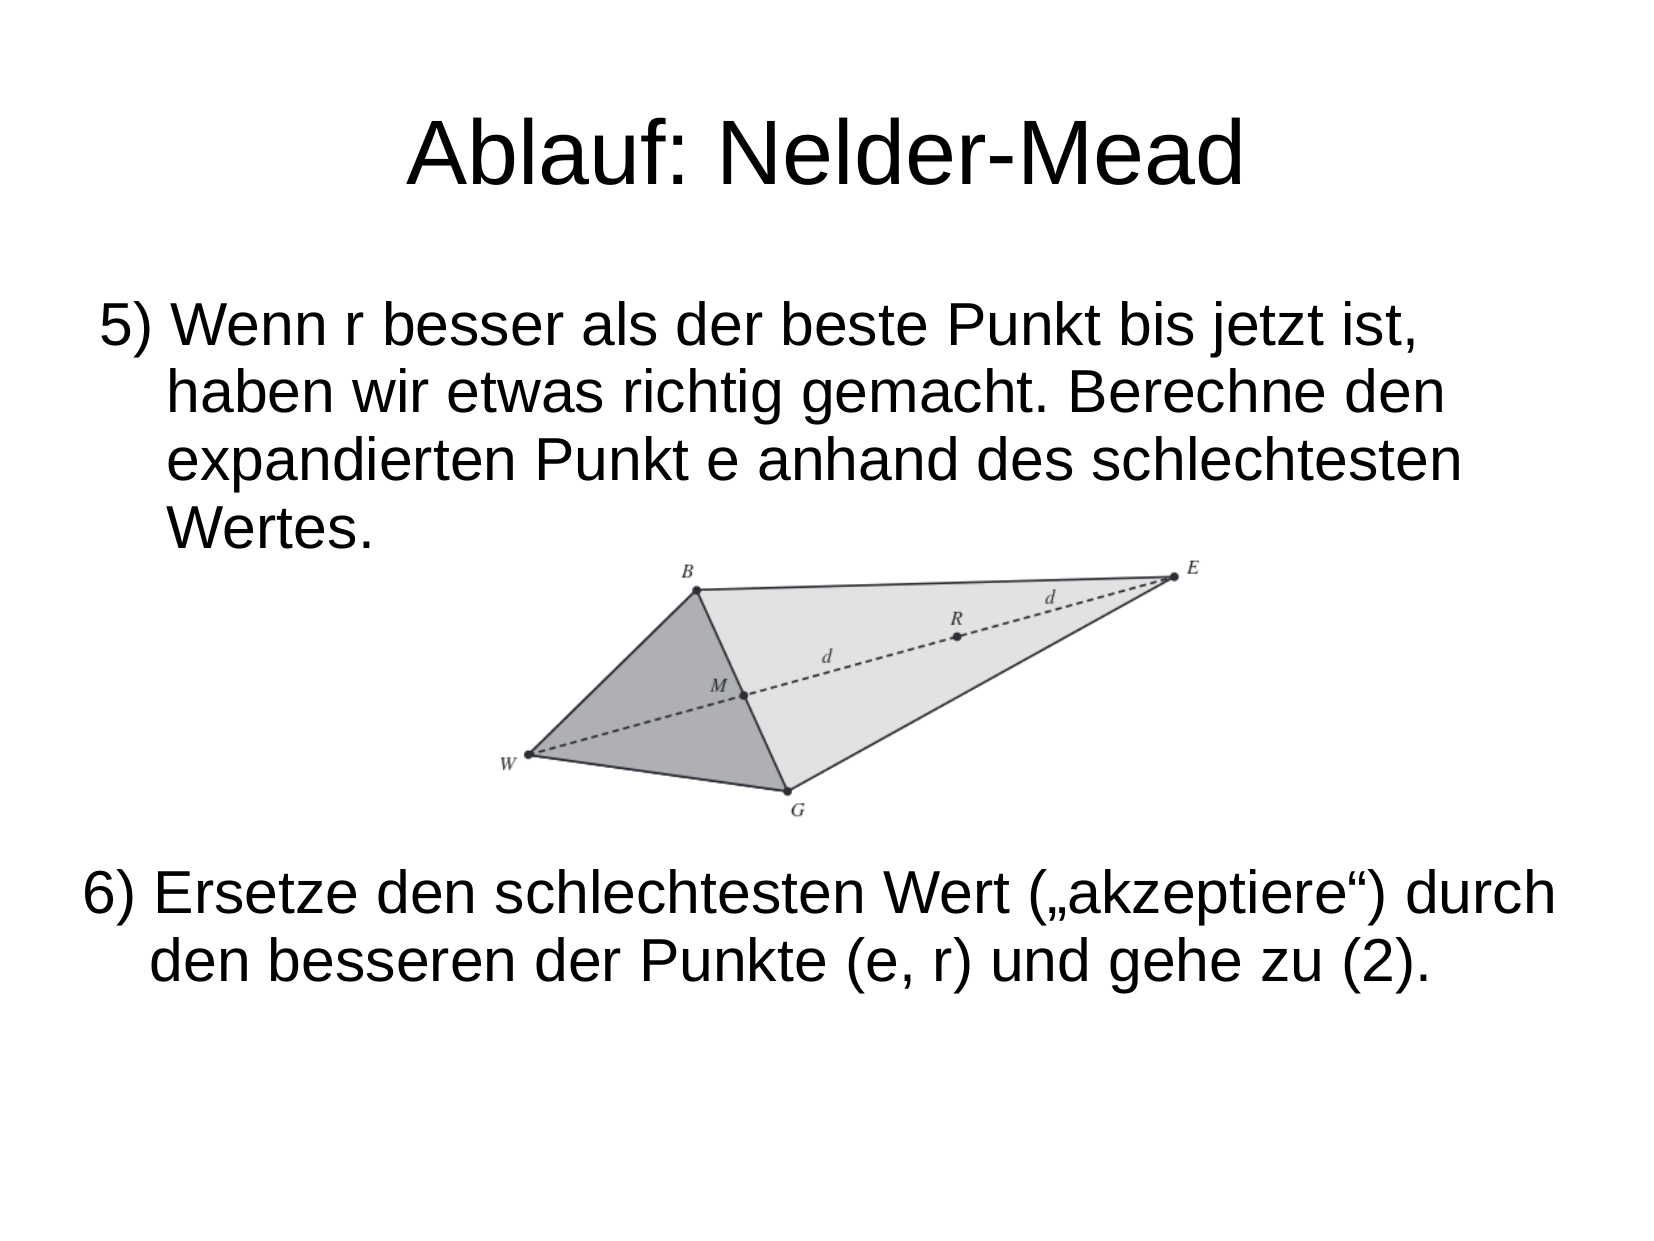

# Ablauf: Nelder-Mead
 5) Wenn r besser als der beste Punkt bis jetzt ist, 		 haben wir etwas richtig gemacht. Berechne den 		 		 expandierten Punkt e anhand des schlechtesten 		 		 Wertes.
6) Ersetze den schlechtesten Wert („akzeptiere“) durch 	den besseren der Punkte (e, r) und gehe zu (2).